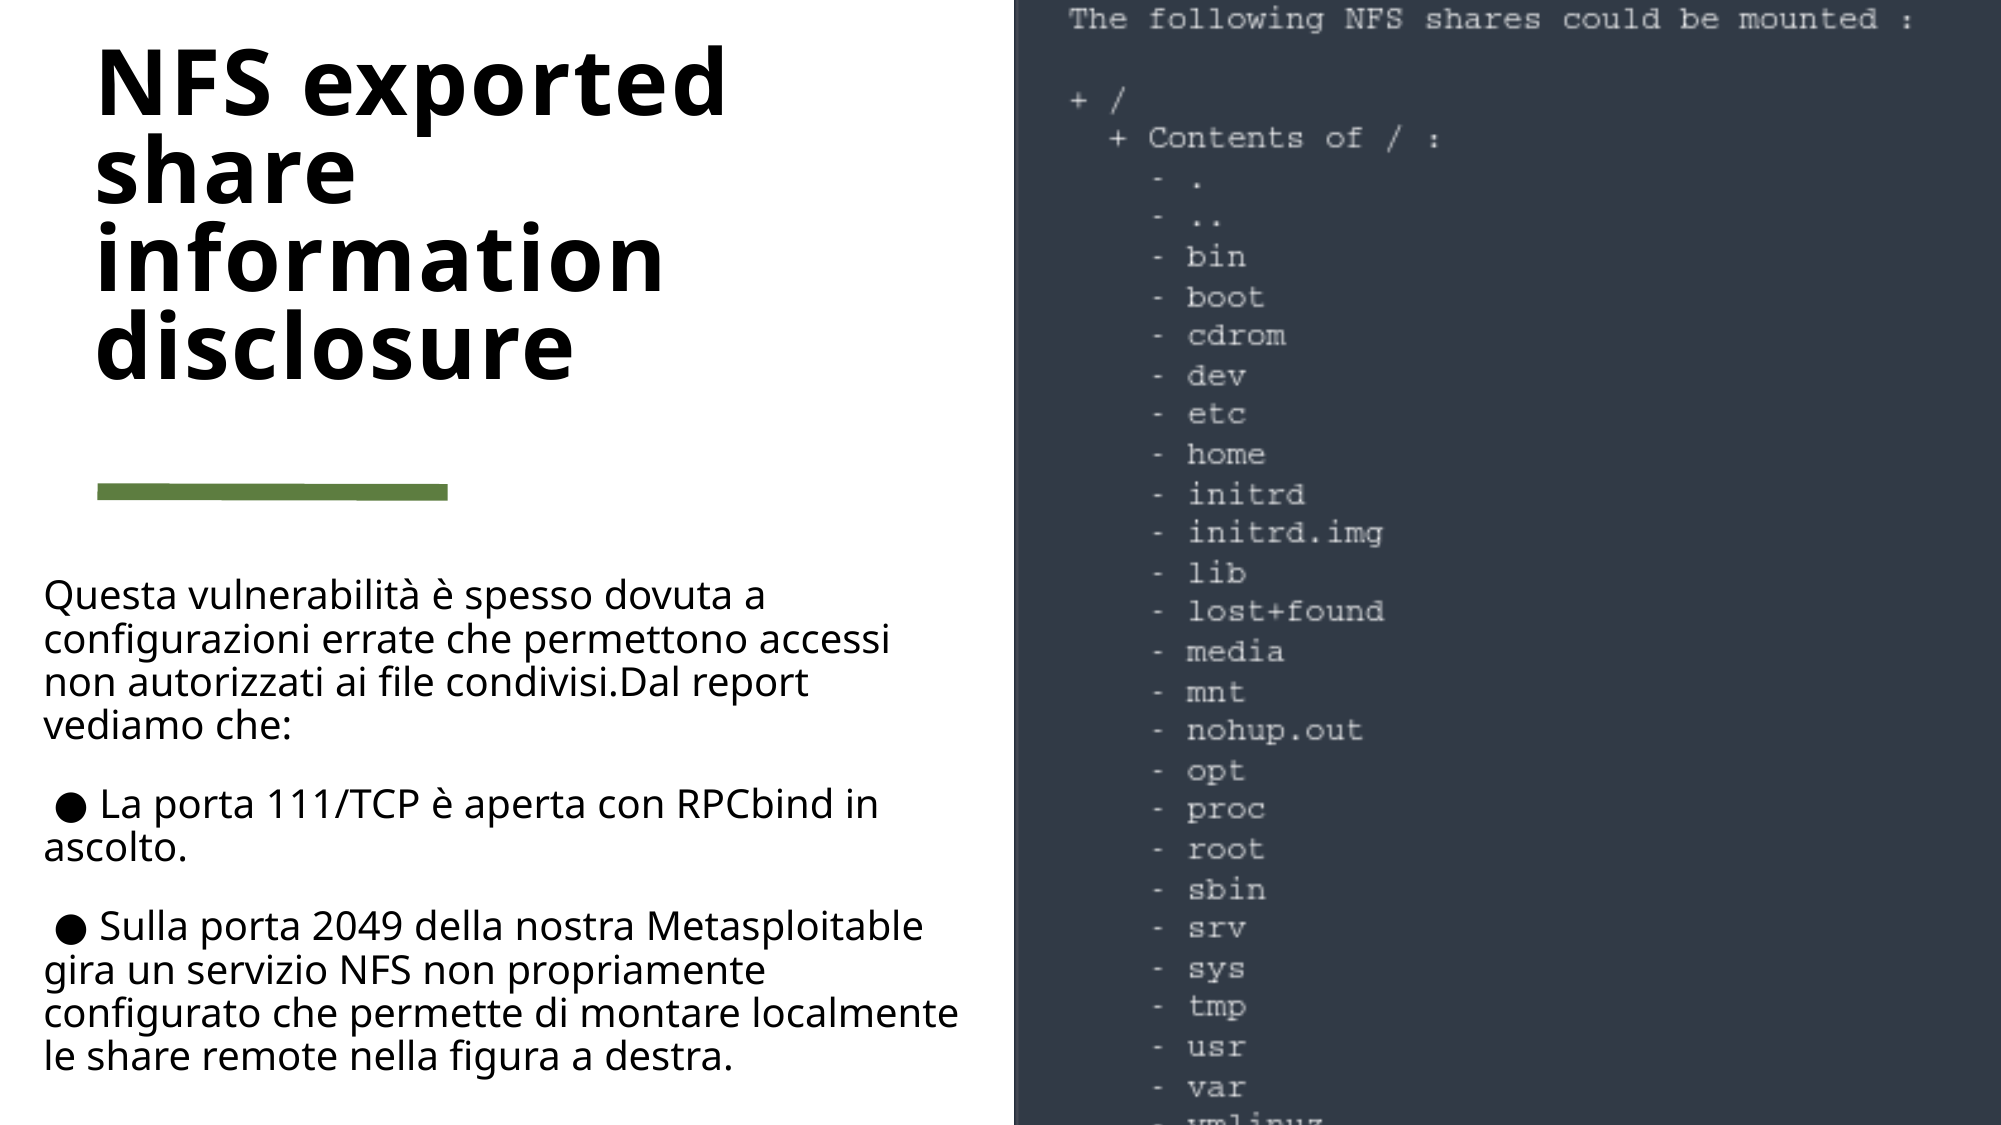

# NFS exported share information disclosure
Questa vulnerabilità è spesso dovuta a configurazioni errate che permettono accessi non autorizzati ai file condivisi.Dal report vediamo che:
 ● La porta 111/TCP è aperta con RPCbind in ascolto.
 ● Sulla porta 2049 della nostra Metasploitable gira un servizio NFS non propriamente configurato che permette di montare localmente le share remote nella figura a destra.